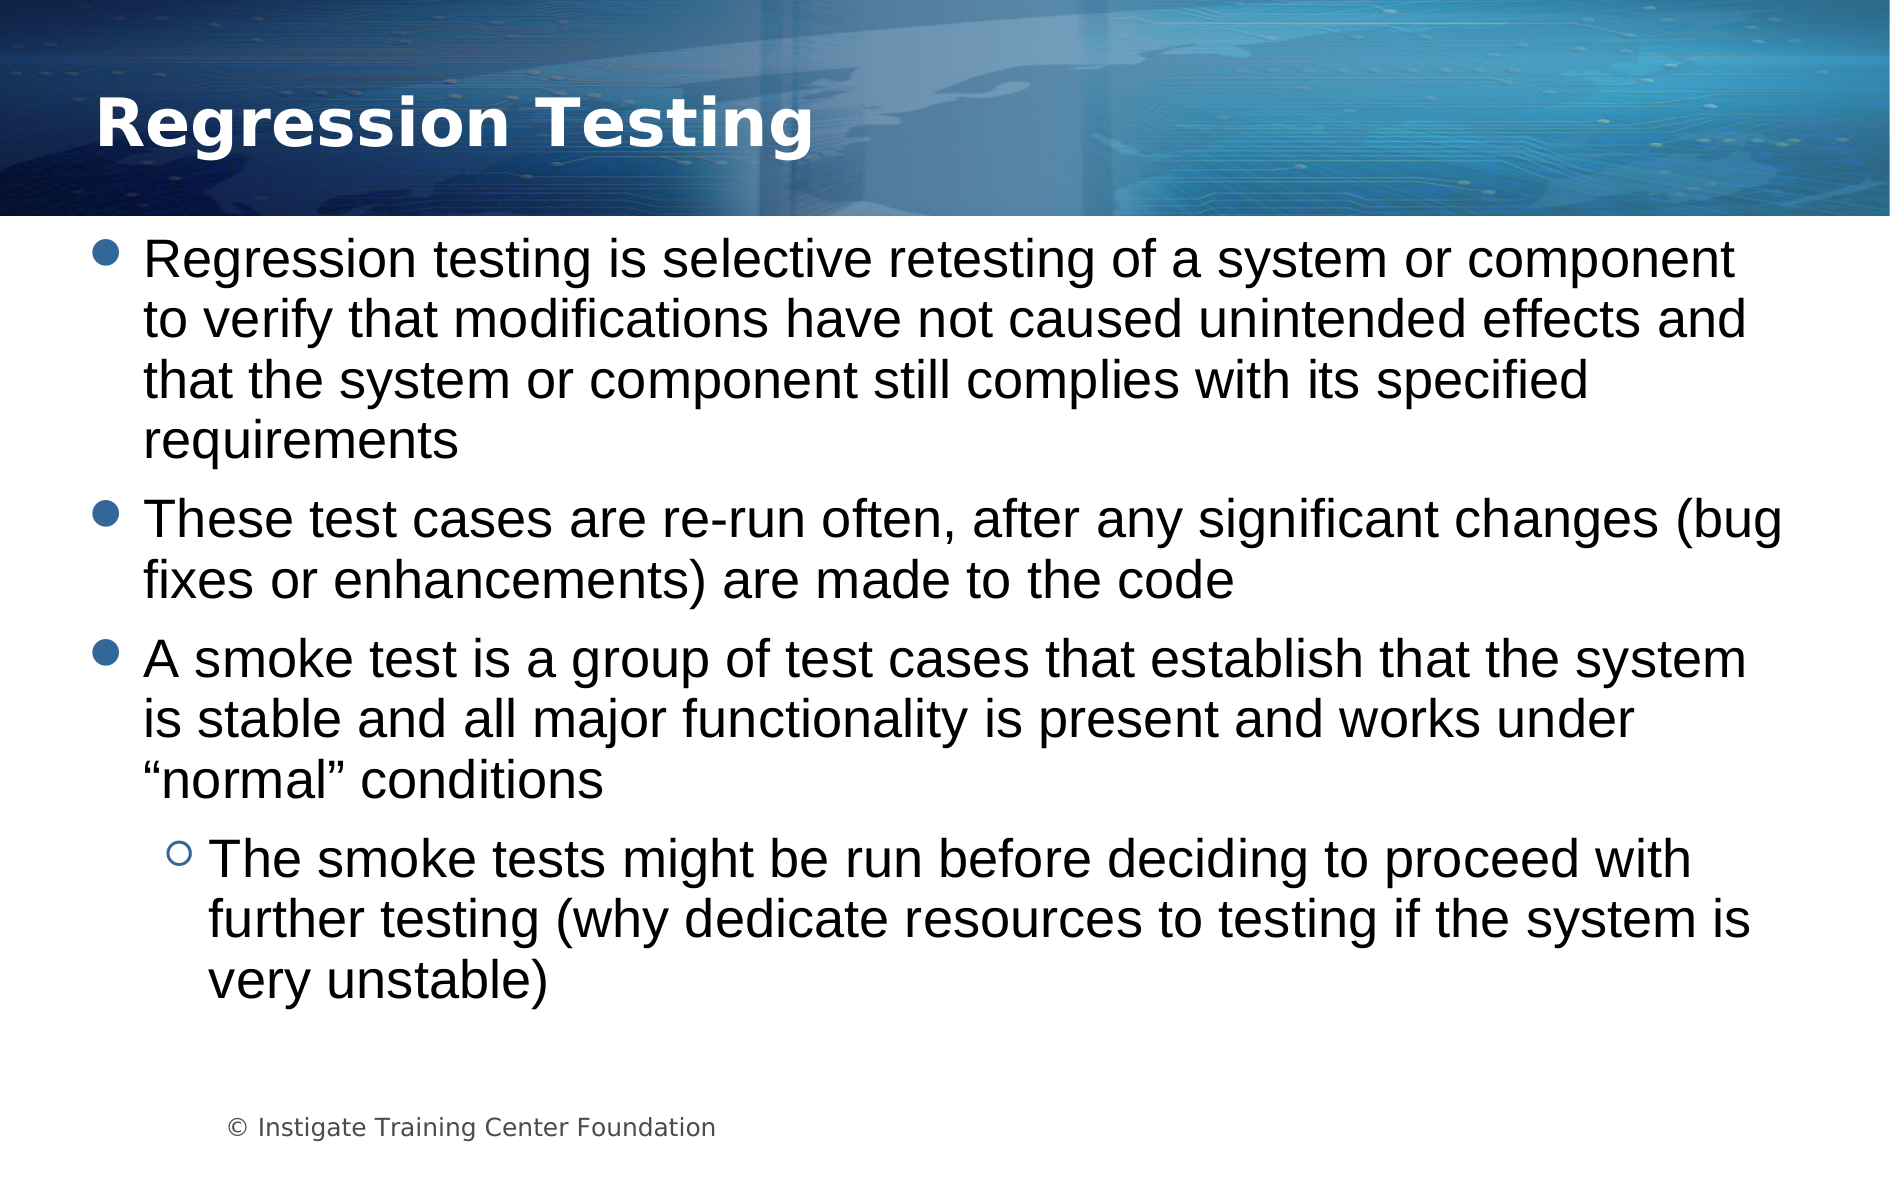

# Regression Testing
Regression testing is selective retesting of a system or component to verify that modifications have not caused unintended effects and that the system or component still complies with its specified requirements
These test cases are re-run often, after any significant changes (bug fixes or enhancements) are made to the code
A smoke test is a group of test cases that establish that the system is stable and all major functionality is present and works under “normal” conditions
The smoke tests might be run before deciding to proceed with further testing (why dedicate resources to testing if the system is very unstable)